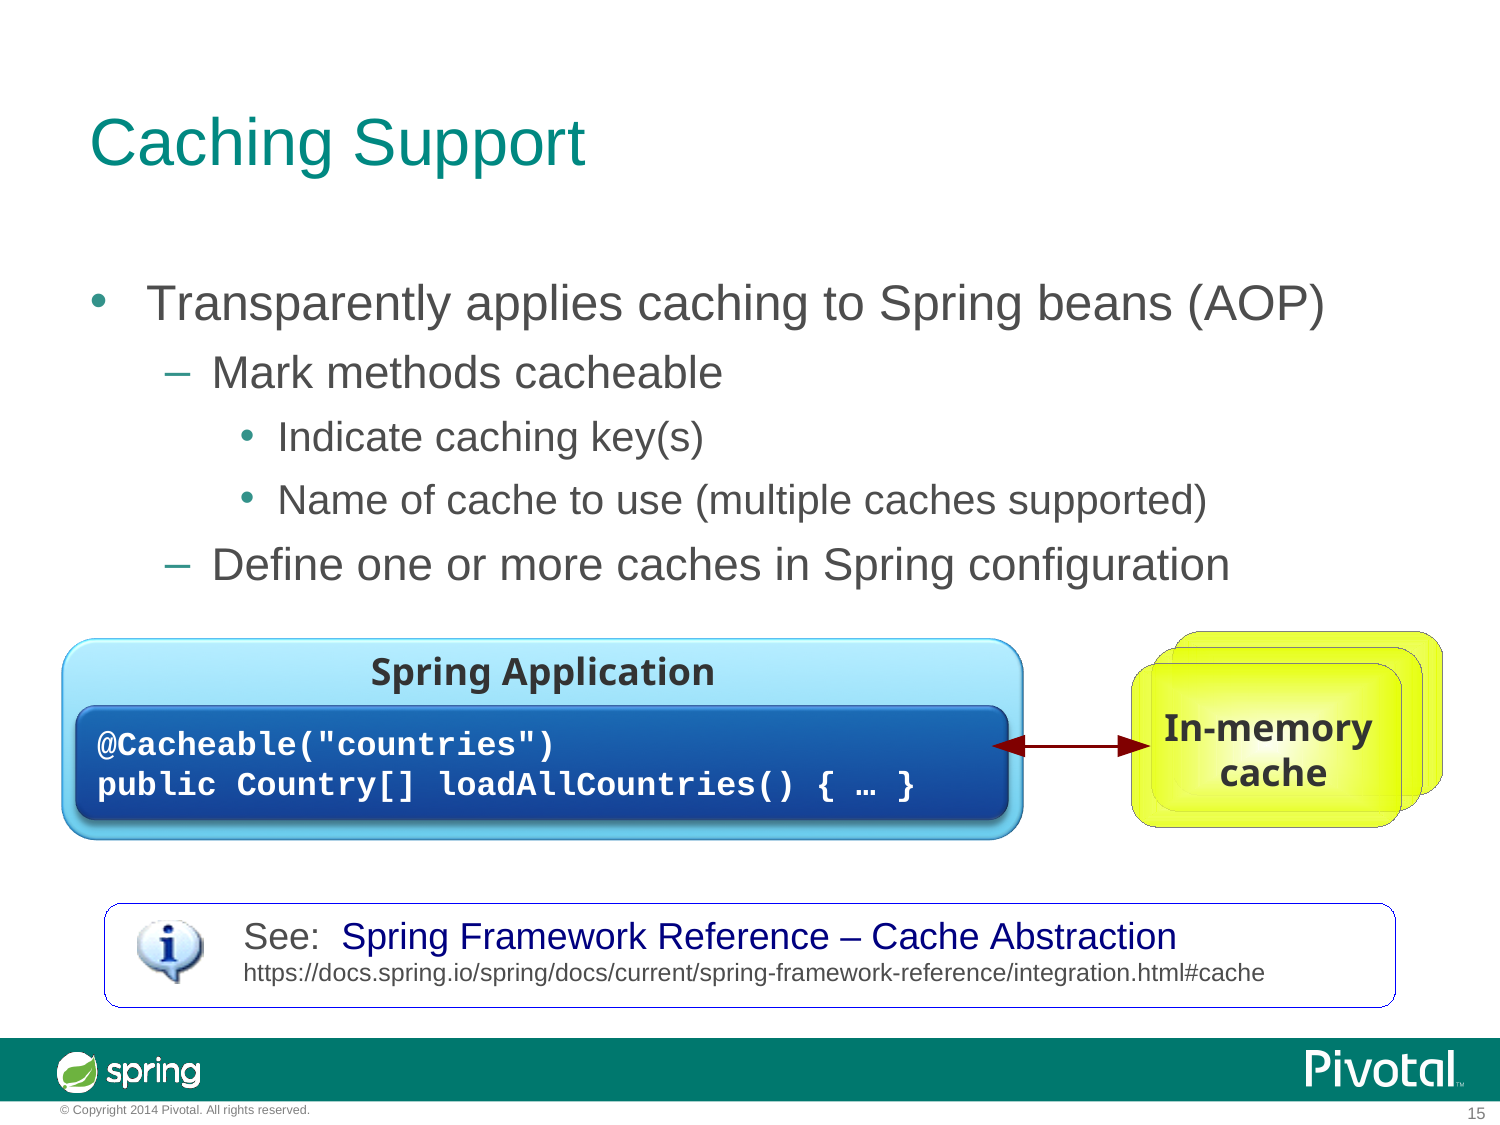

# Caching Support
Transparently applies caching to Spring beans (AOP)
Mark methods cacheable
Indicate caching key(s)
Name of cache to use (multiple caches supported)
Define one or more caches in Spring configuration
Spring Application
In-memory
 cache
@Cacheable("countries")
public Country[] loadAllCountries() { … }
See: Spring Framework Reference – Cache Abstraction
https://docs.spring.io/spring/docs/current/spring-framework-reference/integration.html#cache